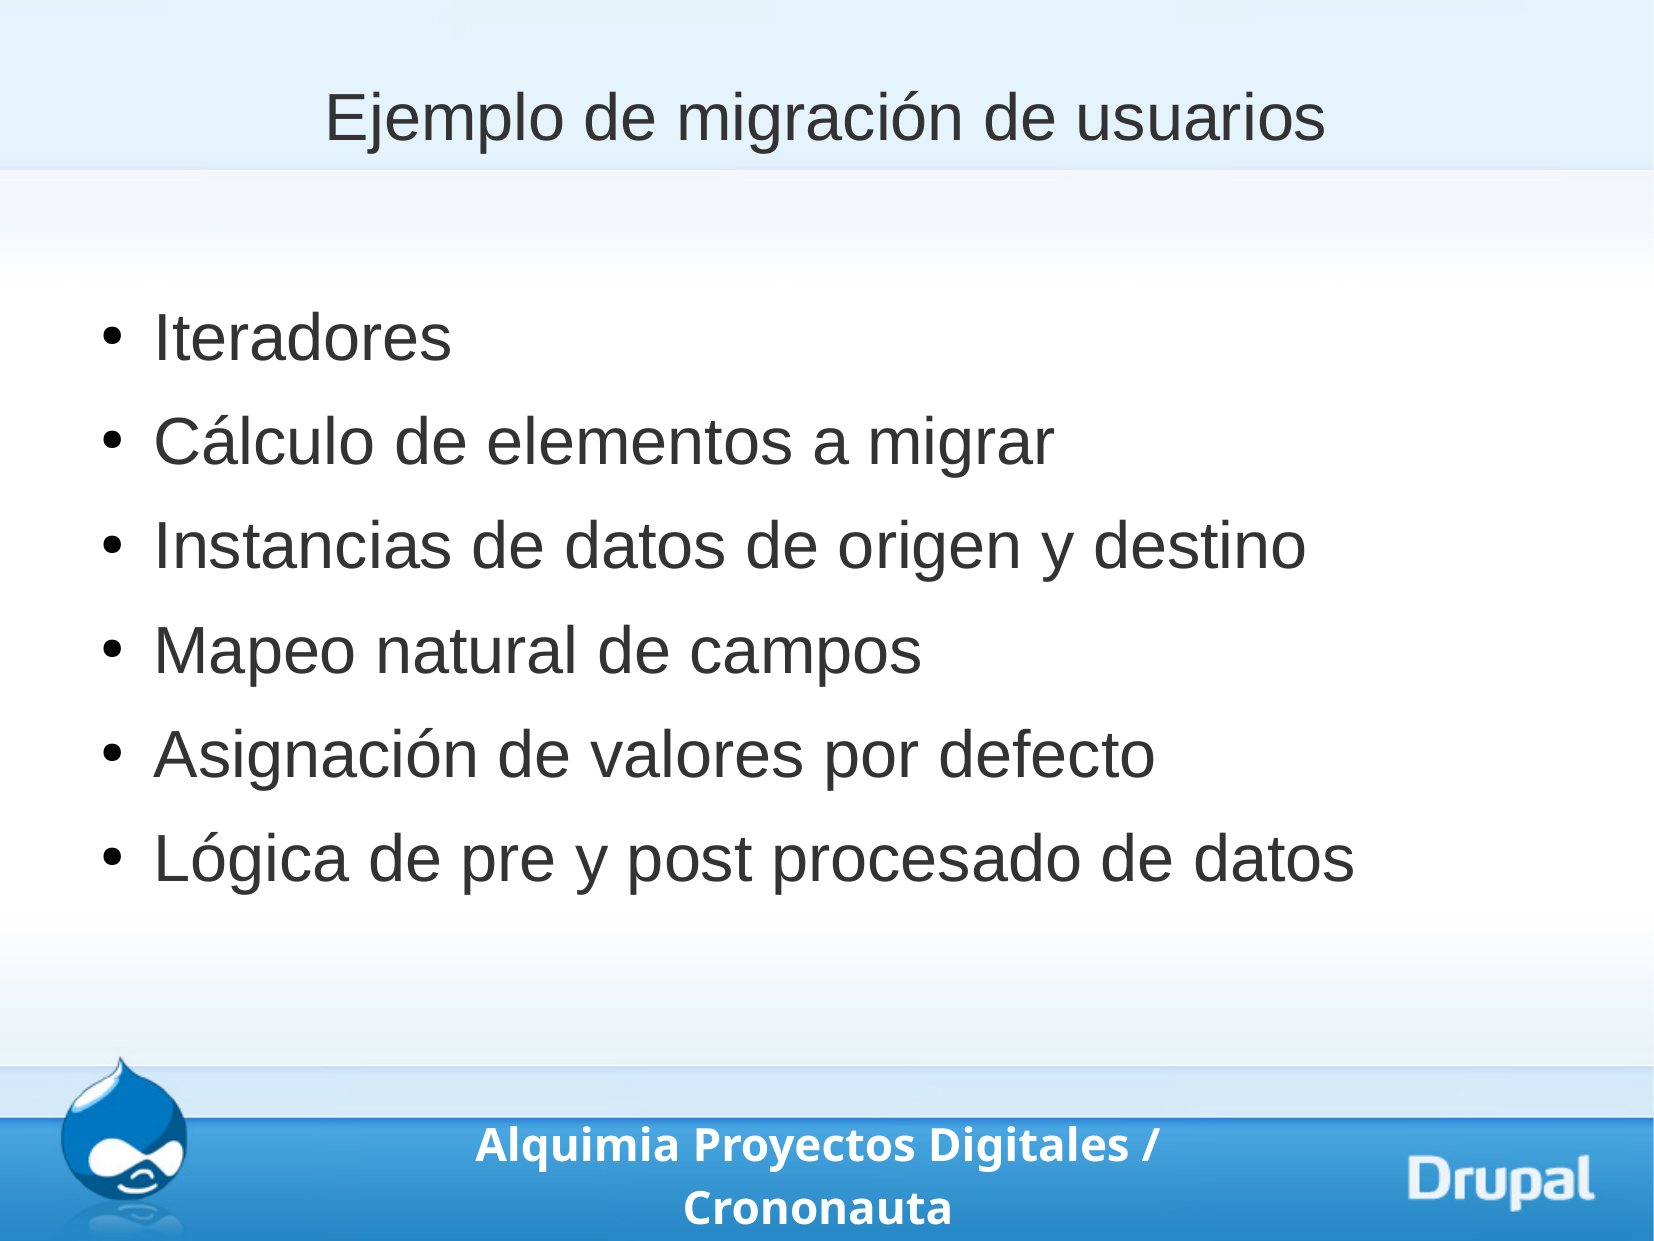

# Ejemplo de migración de usuarios
Iteradores
Cálculo de elementos a migrar
Instancias de datos de origen y destino
Mapeo natural de campos
Asignación de valores por defecto
Lógica de pre y post procesado de datos
Alquimia Proyectos Digitales / Crononauta